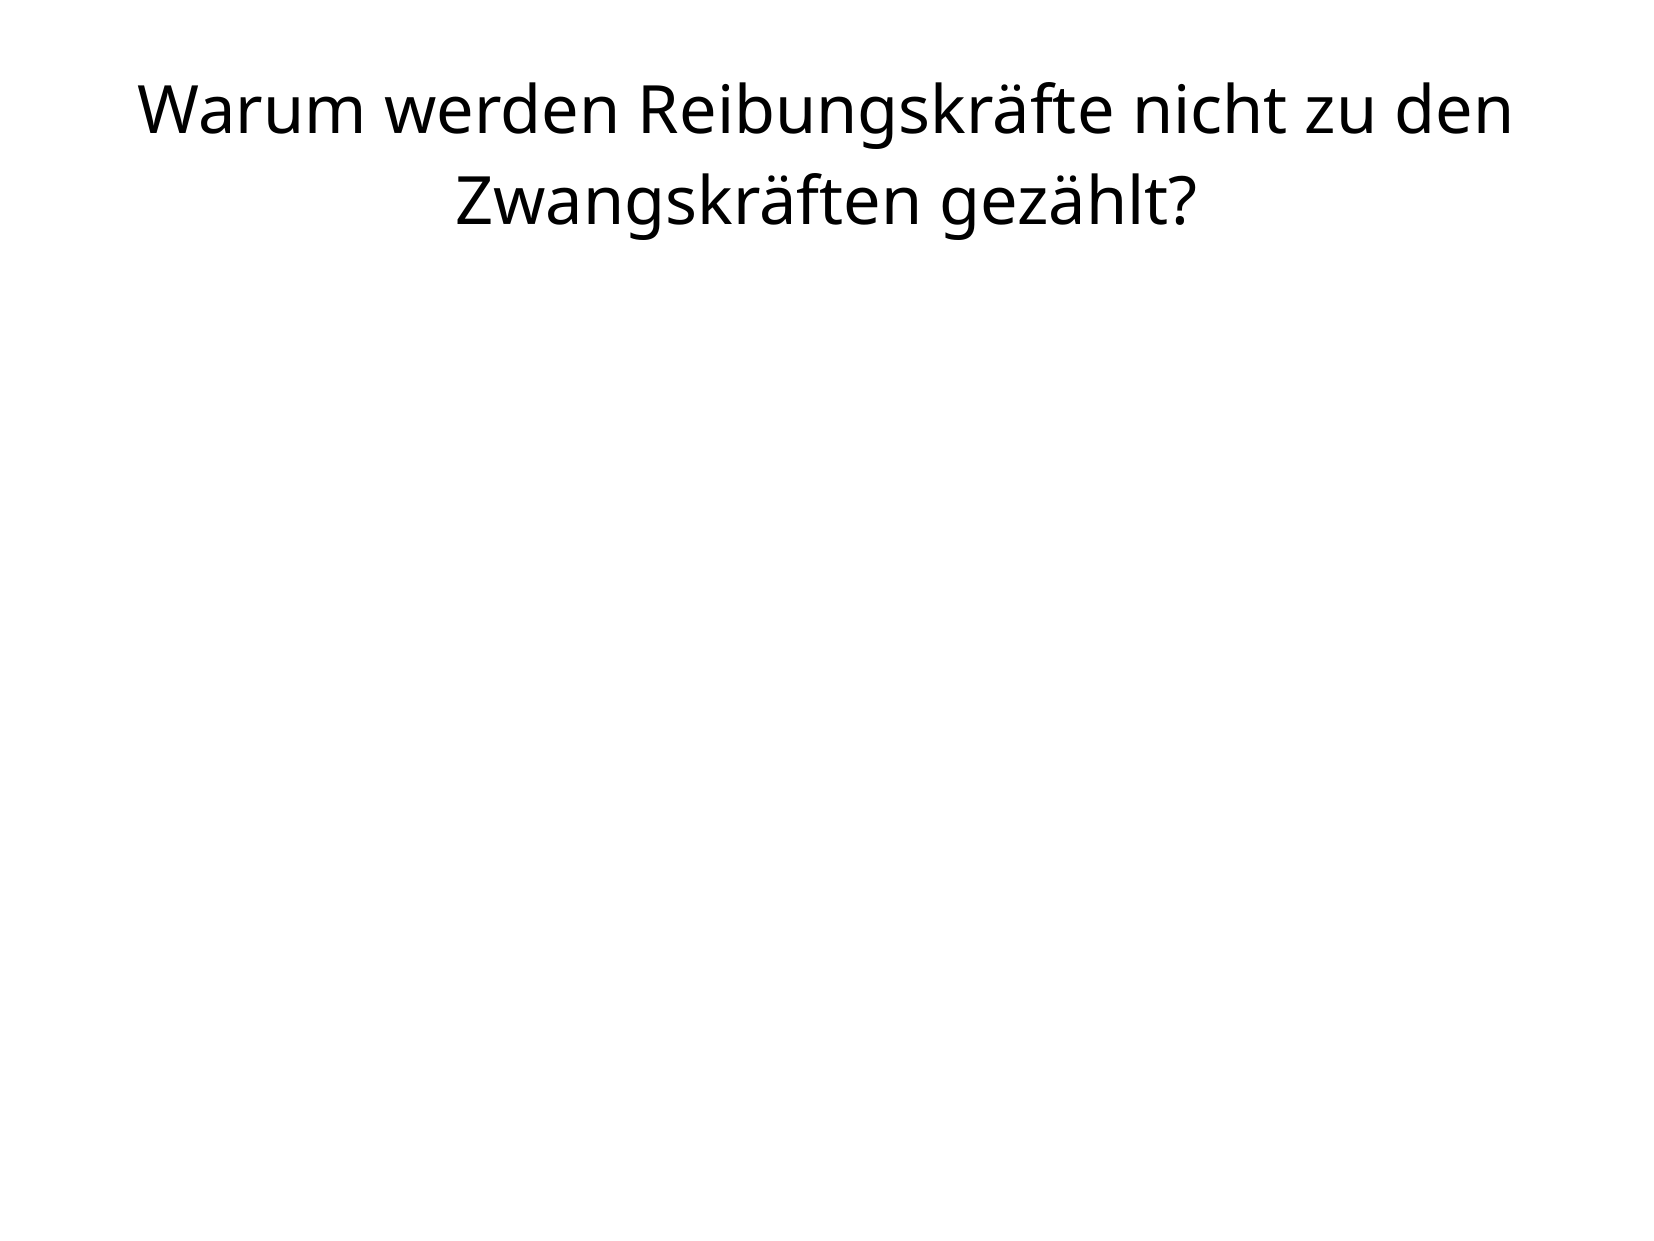

# Warum werden Reibungskräfte nicht zu den Zwangskräften gezählt?